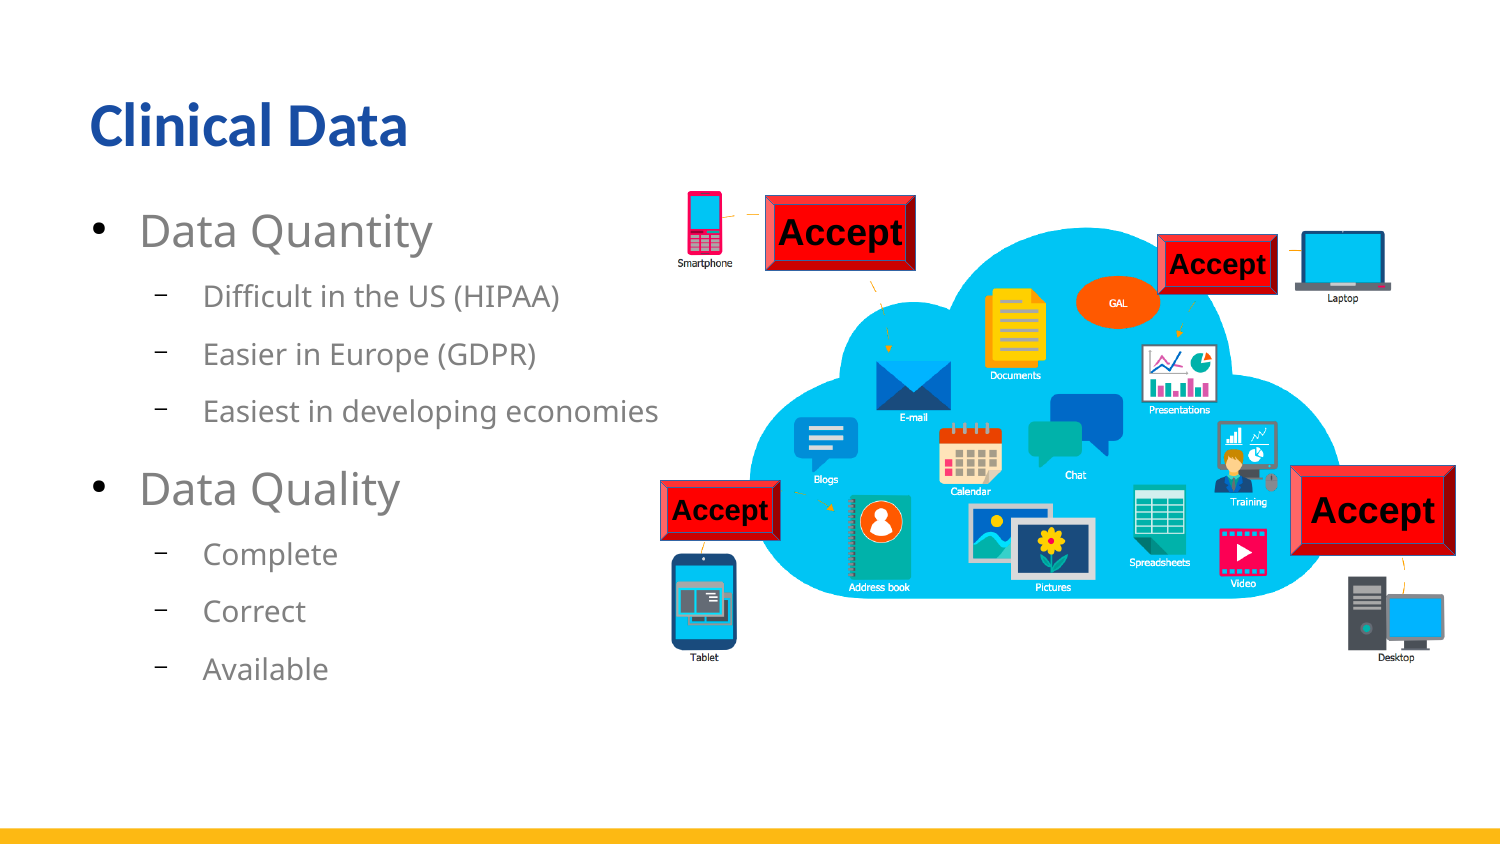

# Clinical Data
Accept
Data Quantity
Difficult in the US (HIPAA)
Easier in Europe (GDPR)
Easiest in developing economies
Data Quality
Complete
Correct
Available
Accept
Accept
Accept